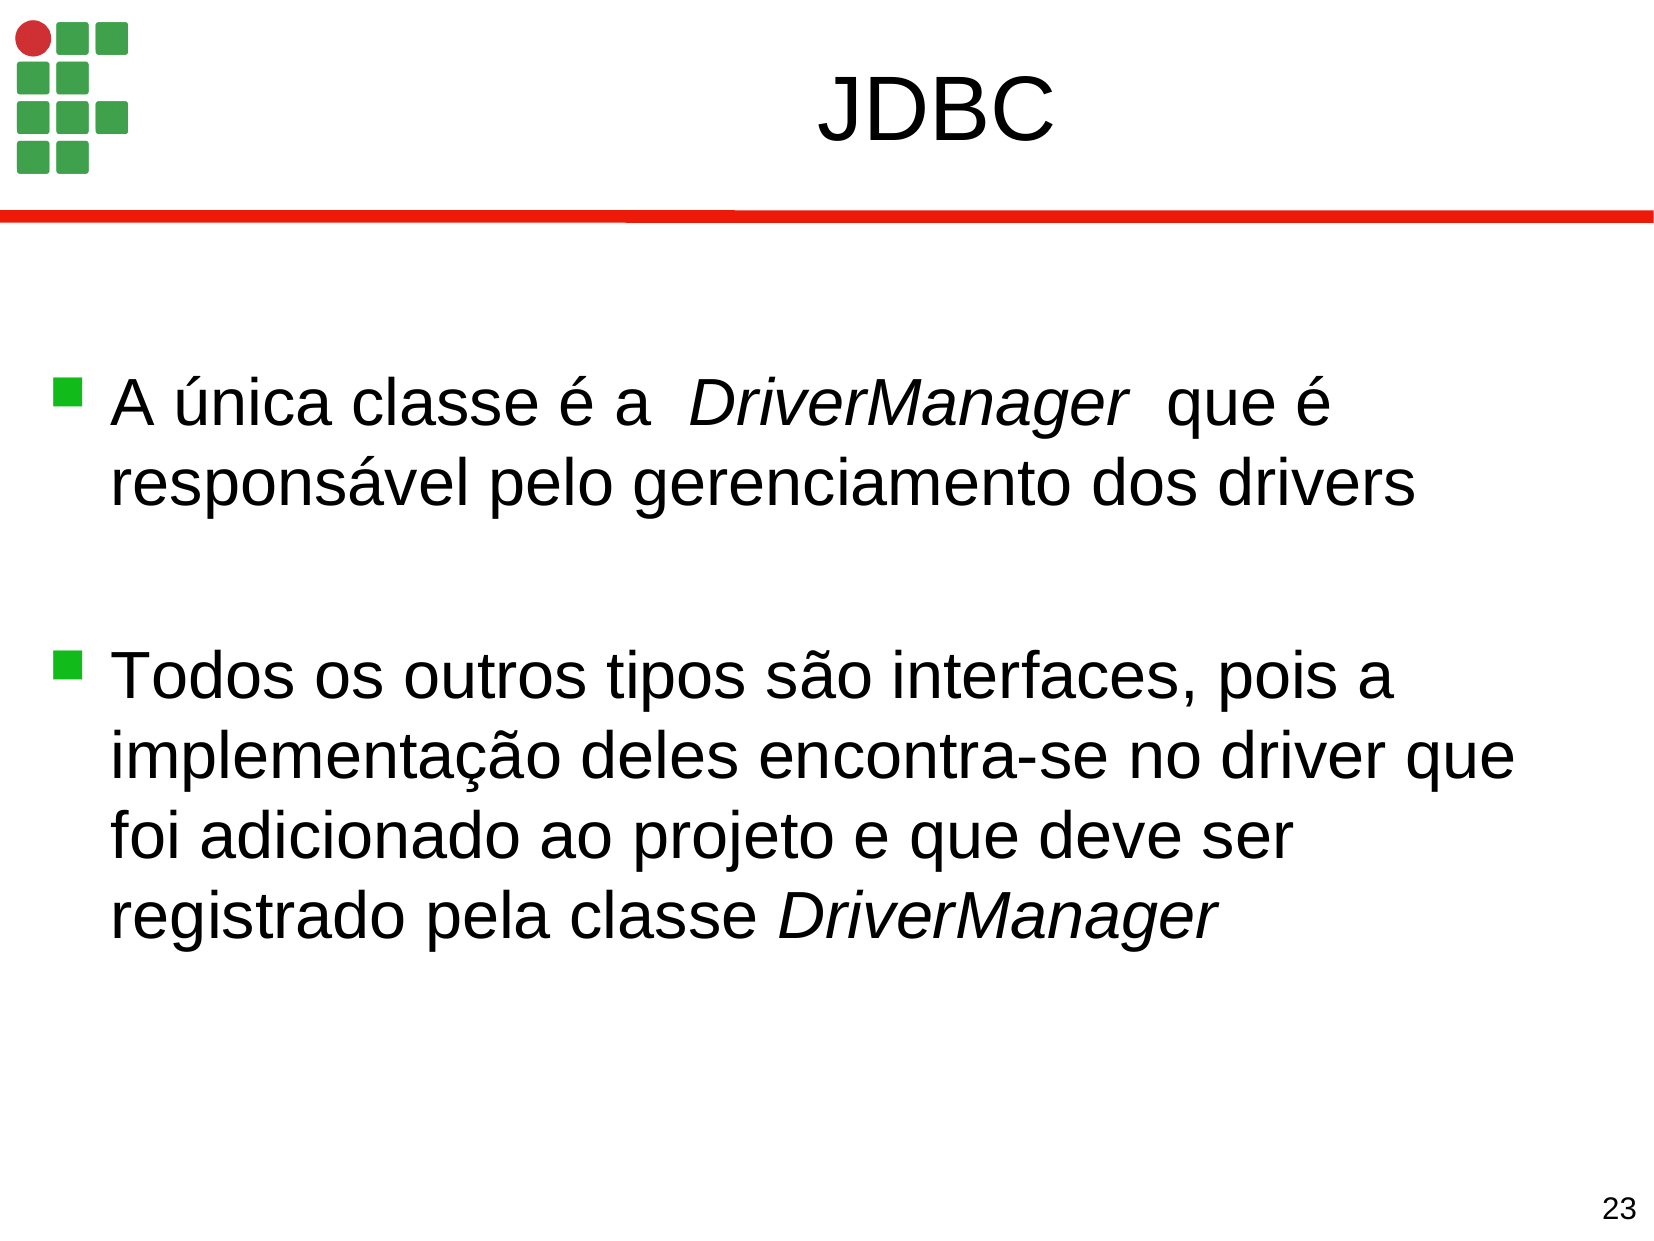

JDBC
A única classe é a DriverManager que é responsável pelo gerenciamento dos drivers
Todos os outros tipos são interfaces, pois a implementação deles encontra-se no driver que foi adicionado ao projeto e que deve ser registrado pela classe DriverManager